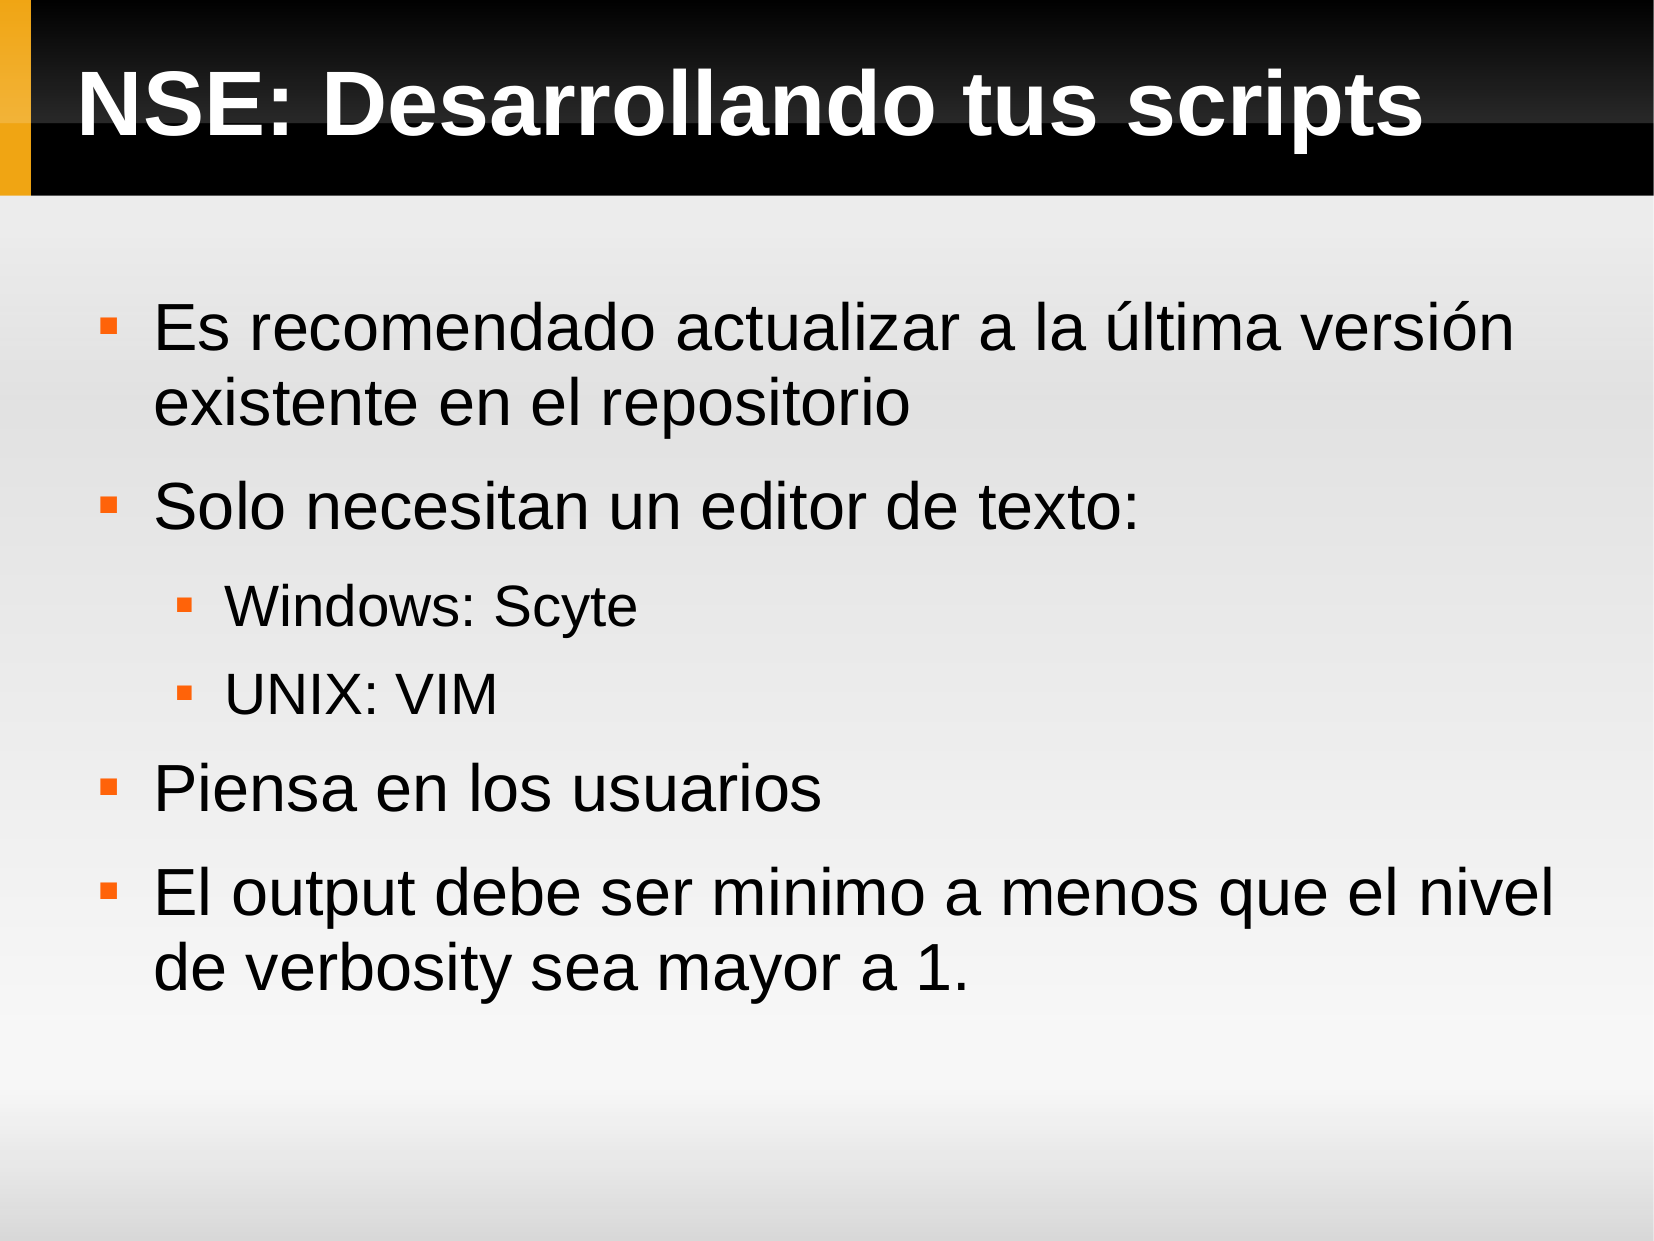

# NSE: Desarrollando tus scripts
Es recomendado actualizar a la última versión existente en el repositorio
Solo necesitan un editor de texto:
Windows: Scyte
UNIX: VIM
Piensa en los usuarios
El output debe ser minimo a menos que el nivel de verbosity sea mayor a 1.